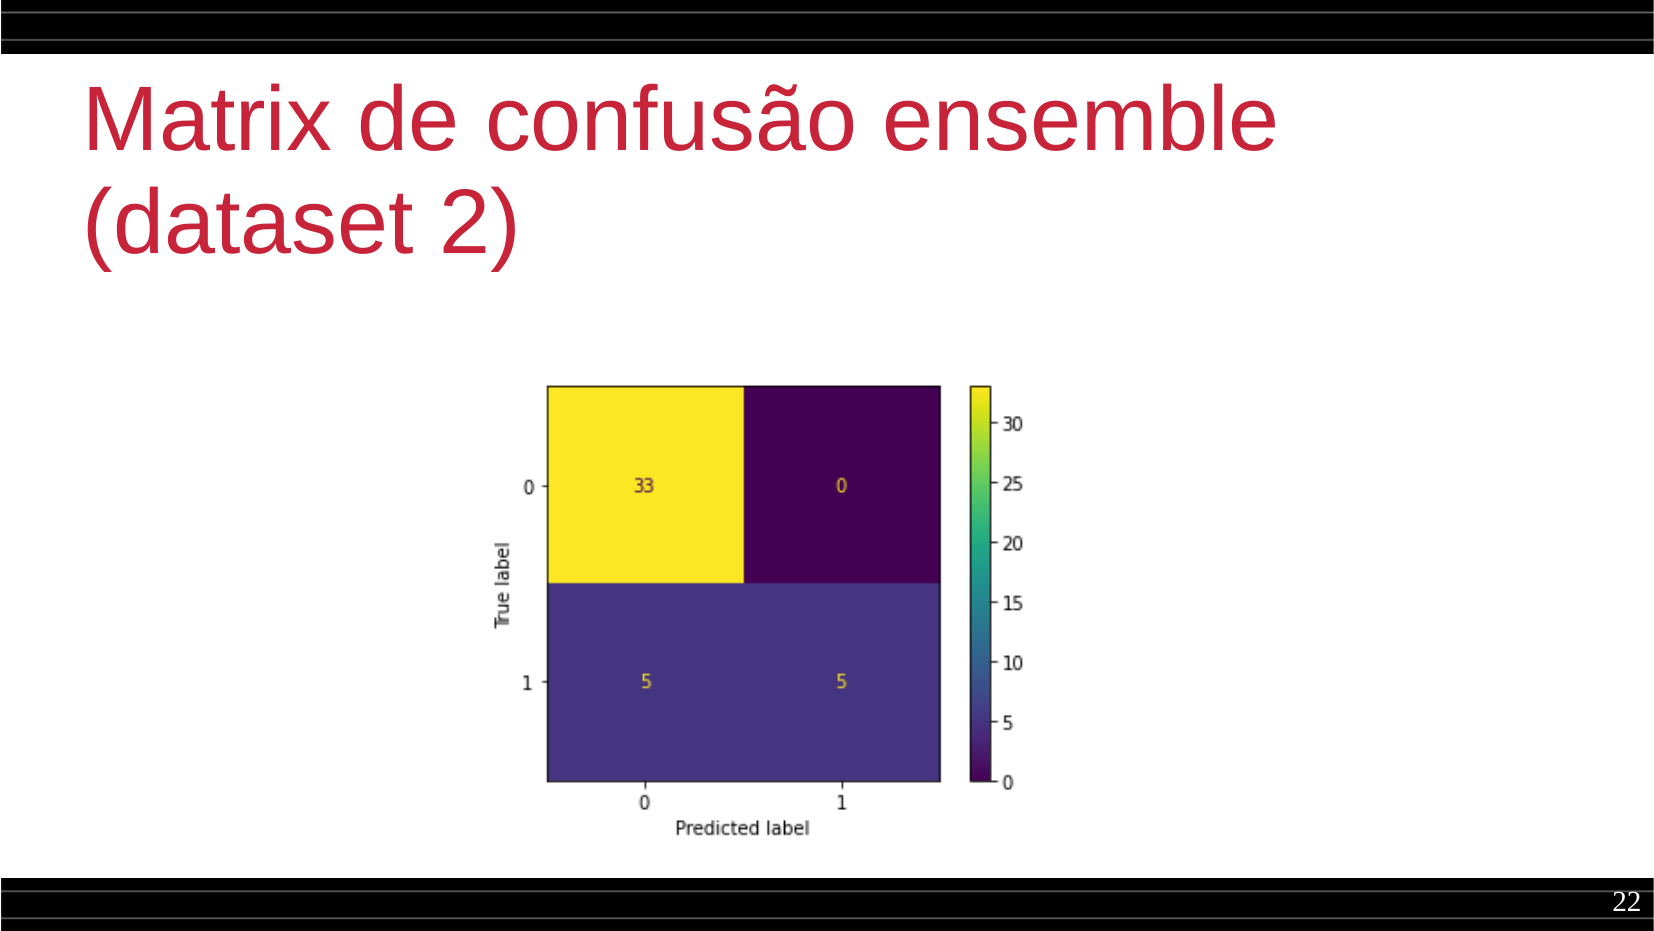

# Matrix de confusão ensemble (dataset 2)